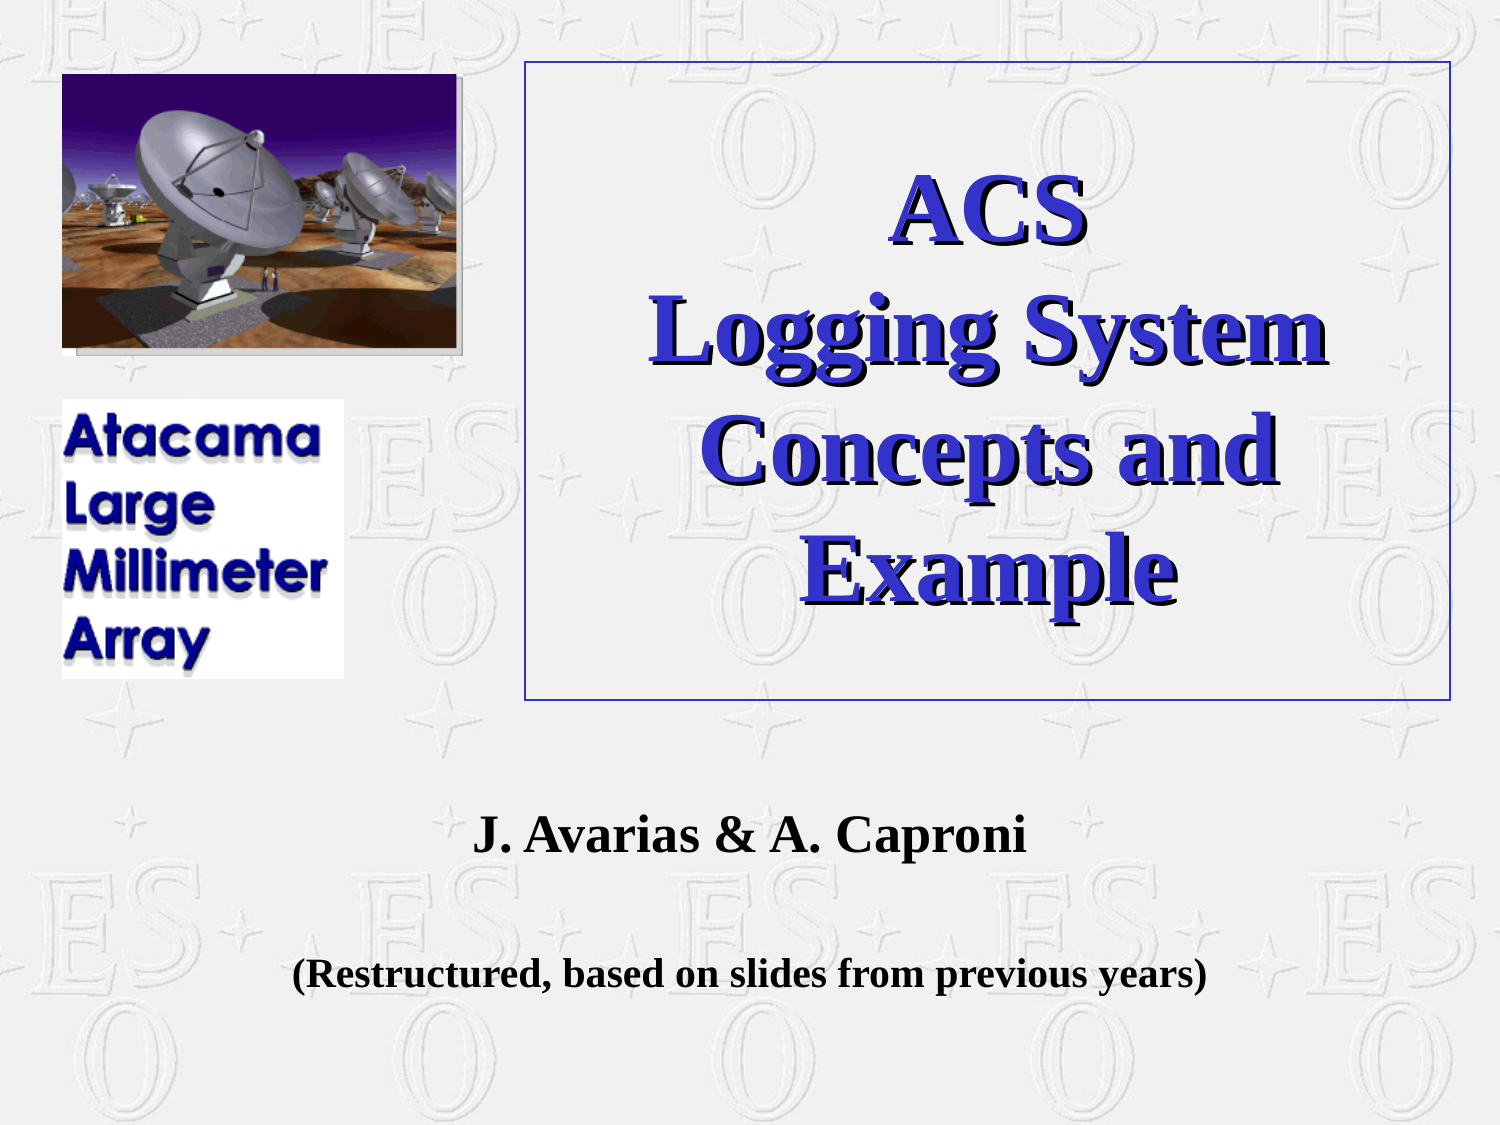

# ACS Logging System Concepts and Example
J. Avarias & A. Caproni
(Restructured, based on slides from previous years)